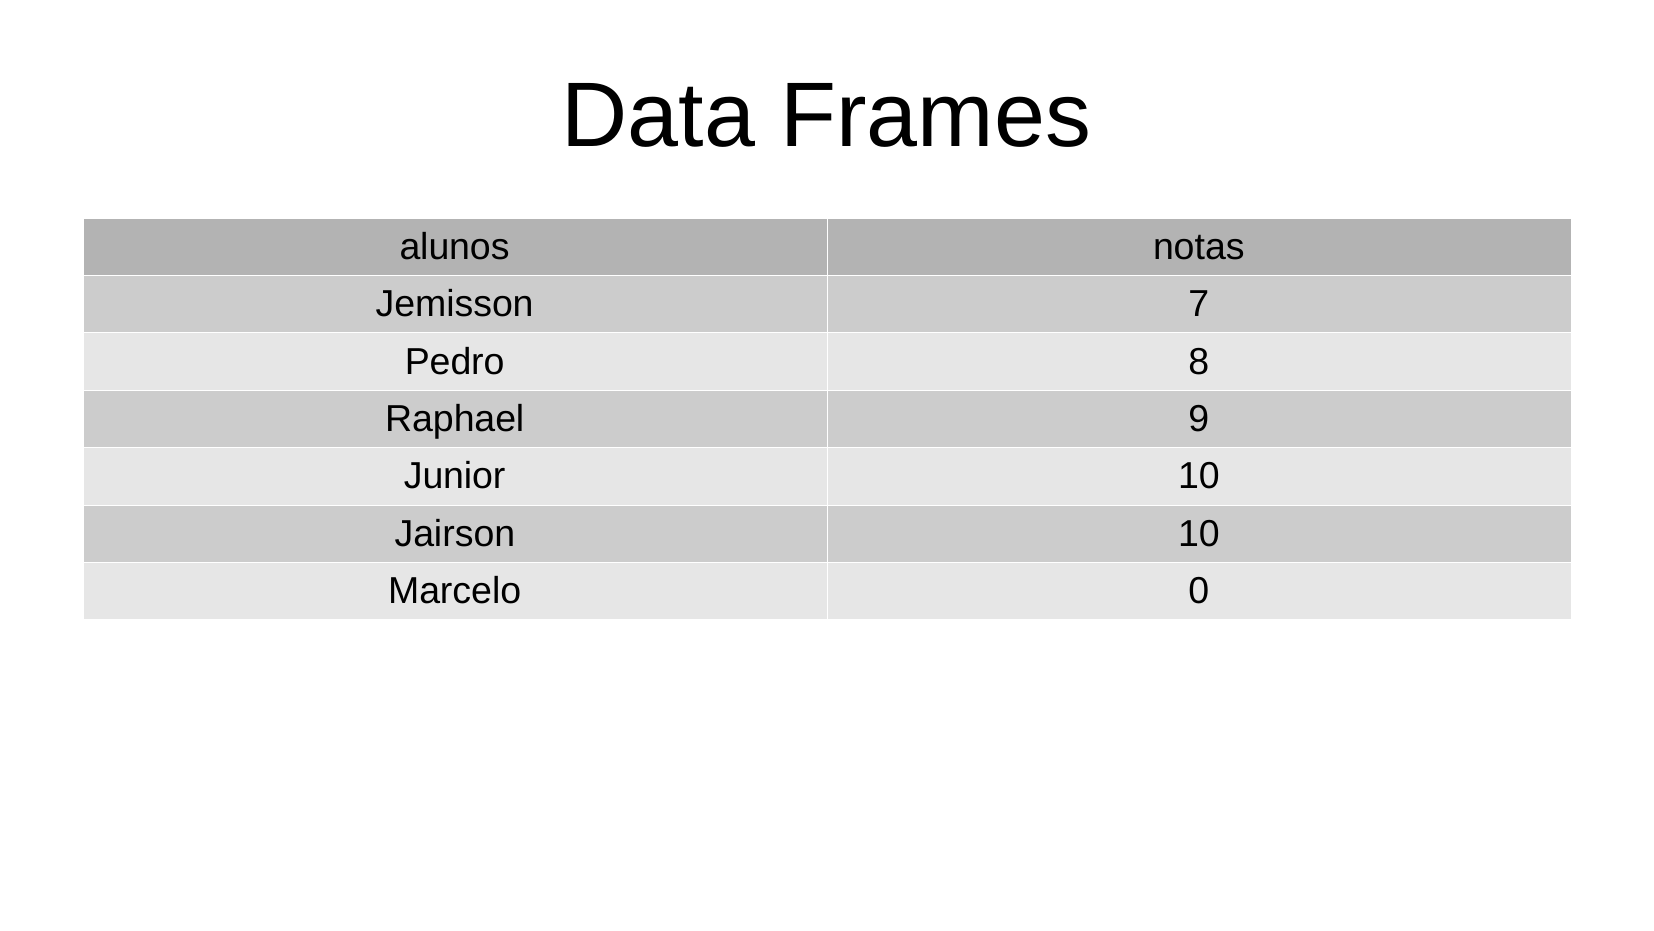

# Data Frames
| alunos | notas |
| --- | --- |
| Jemisson | 7 |
| Pedro | 8 |
| Raphael | 9 |
| Junior | 10 |
| Jairson | 10 |
| Marcelo | 0 |